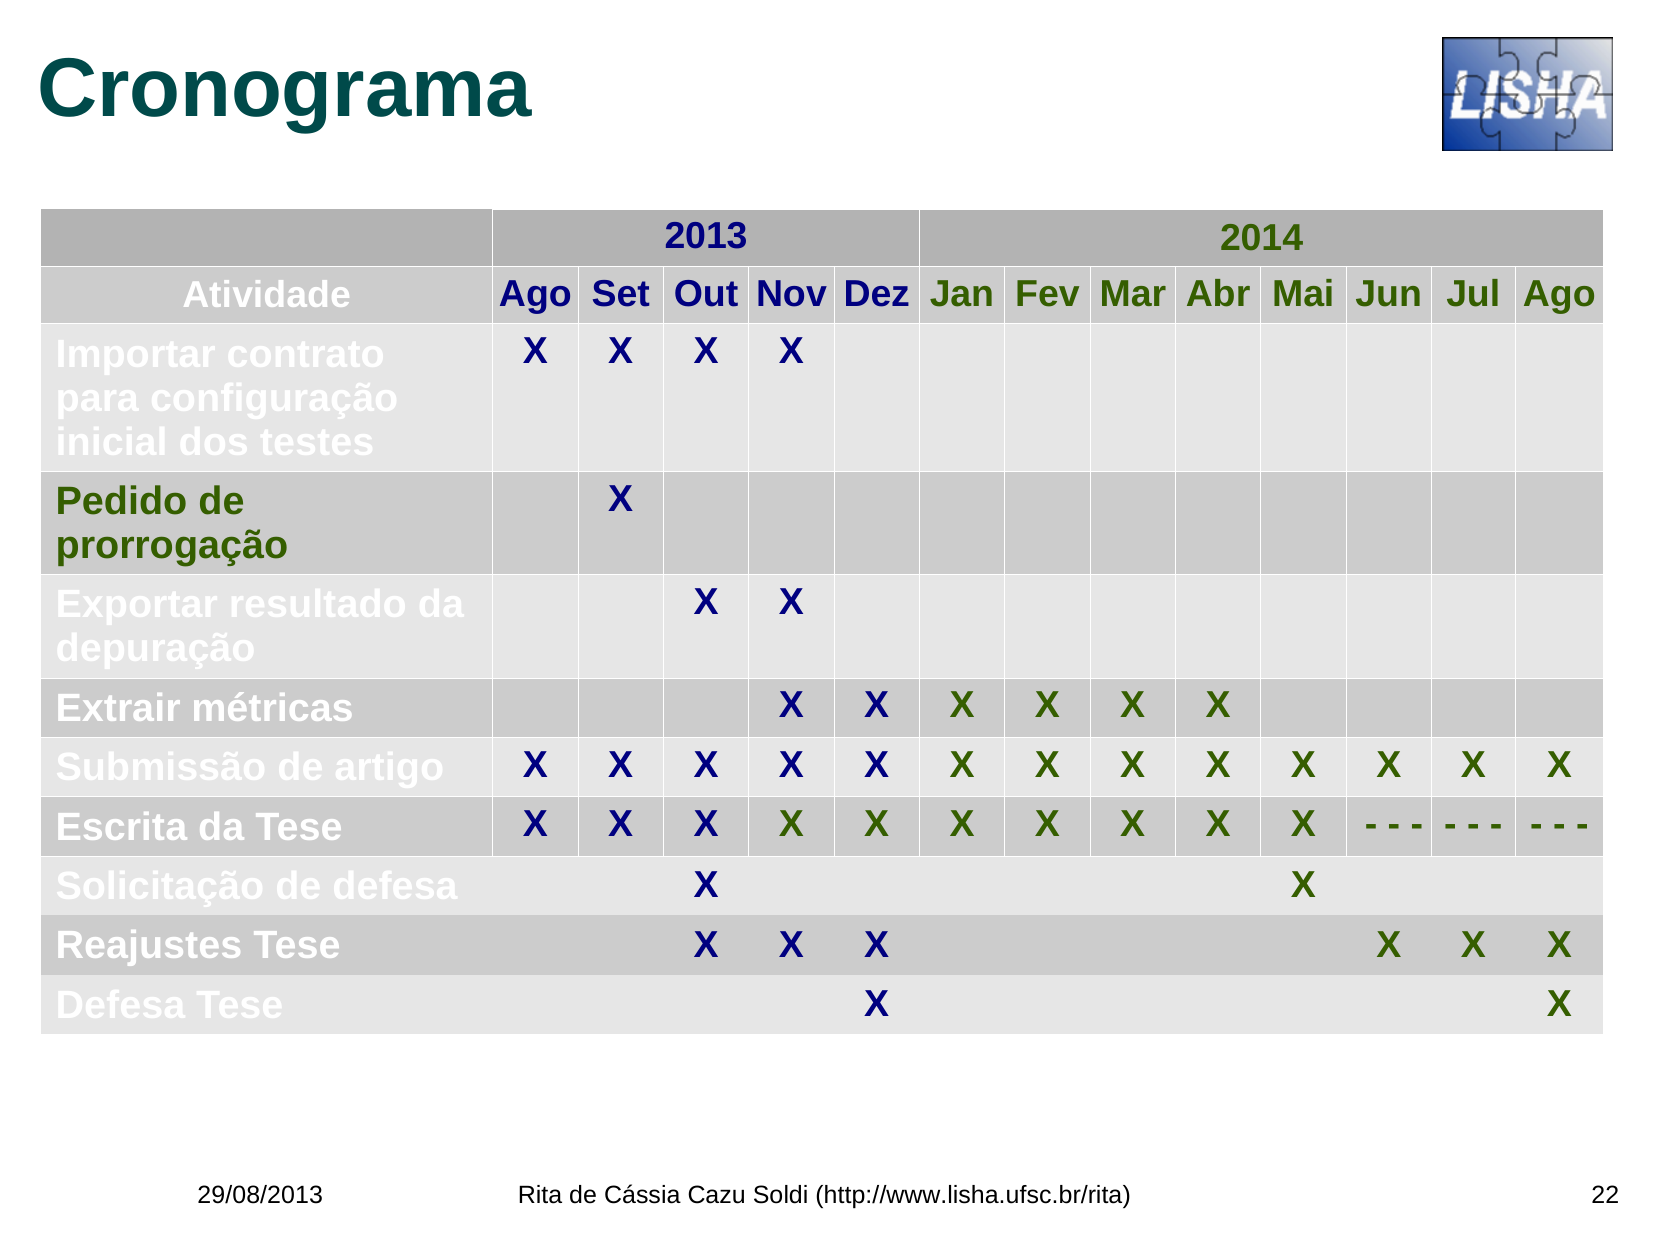

# Cronograma
| | 2013 | | | | | 2014 | | | | | | | |
| --- | --- | --- | --- | --- | --- | --- | --- | --- | --- | --- | --- | --- | --- |
| Atividade | Ago | Set | Out | Nov | Dez | Jan | Fev | Mar | Abr | Mai | Jun | Jul | Ago |
| Importar contrato para configuração inicial dos testes | X | X | X | X | | | | | | | | | |
| Pedido de prorrogação | | X | | | | | | | | | | | |
| Exportar resultado da depuração | | | X | X | | | | | | | | | |
| Extrair métricas | | | | X | X | X | X | X | X | | | | |
| Submissão de artigo | X | X | X | X | X | X | X | X | X | X | X | X | X |
| Escrita da Tese | X | X | X | X | X | X | X | X | X | X | - - - | - - - | - - - |
| Solicitação de defesa | | | X | | | | | | | X | | | |
| Reajustes Tese | | | X | X | X | | | | | | X | X | X |
| Defesa Tese | | | | | X | | | | | | | | X |